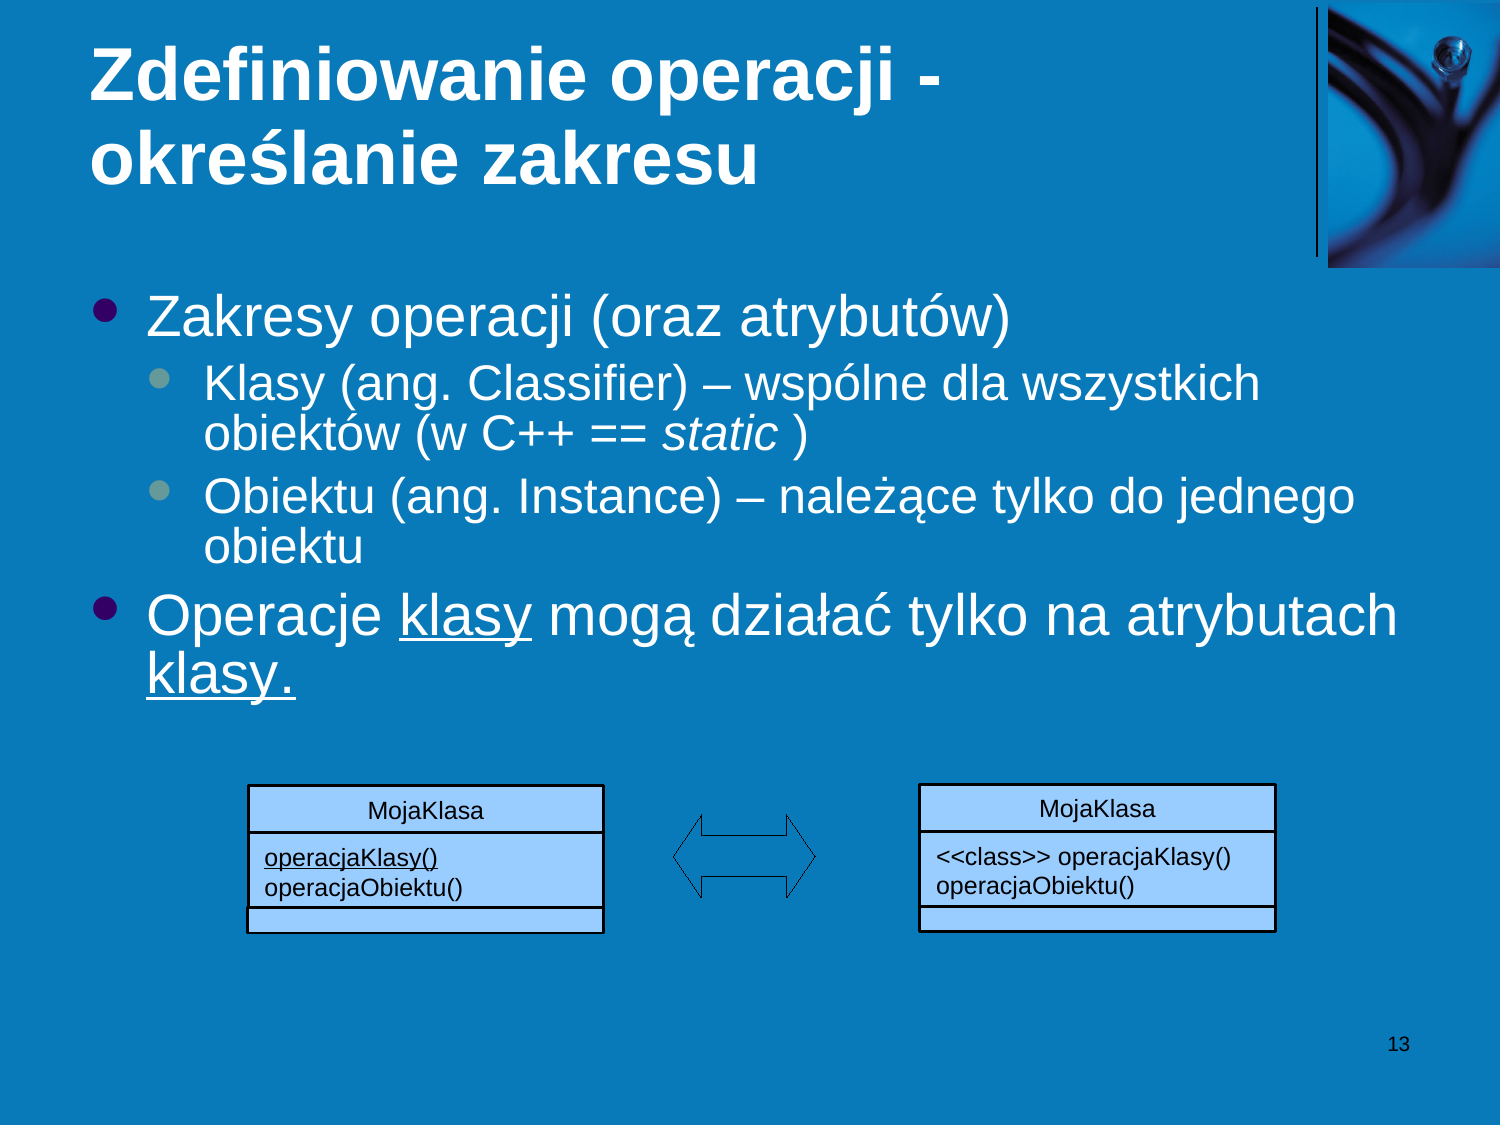

# Zdefiniowanie operacji - określanie zakresu
Zakresy operacji (oraz atrybutów)
Klasy (ang. Classifier) – wspólne dla wszystkich obiektów (w C++ == static )
Obiektu (ang. Instance) – należące tylko do jednego obiektu
Operacje klasy mogą działać tylko na atrybutach klasy.
MojaKlasa
<<class>> operacjaKlasy()
operacjaObiektu()
MojaKlasa
operacjaKlasy()
operacjaObiektu()
13